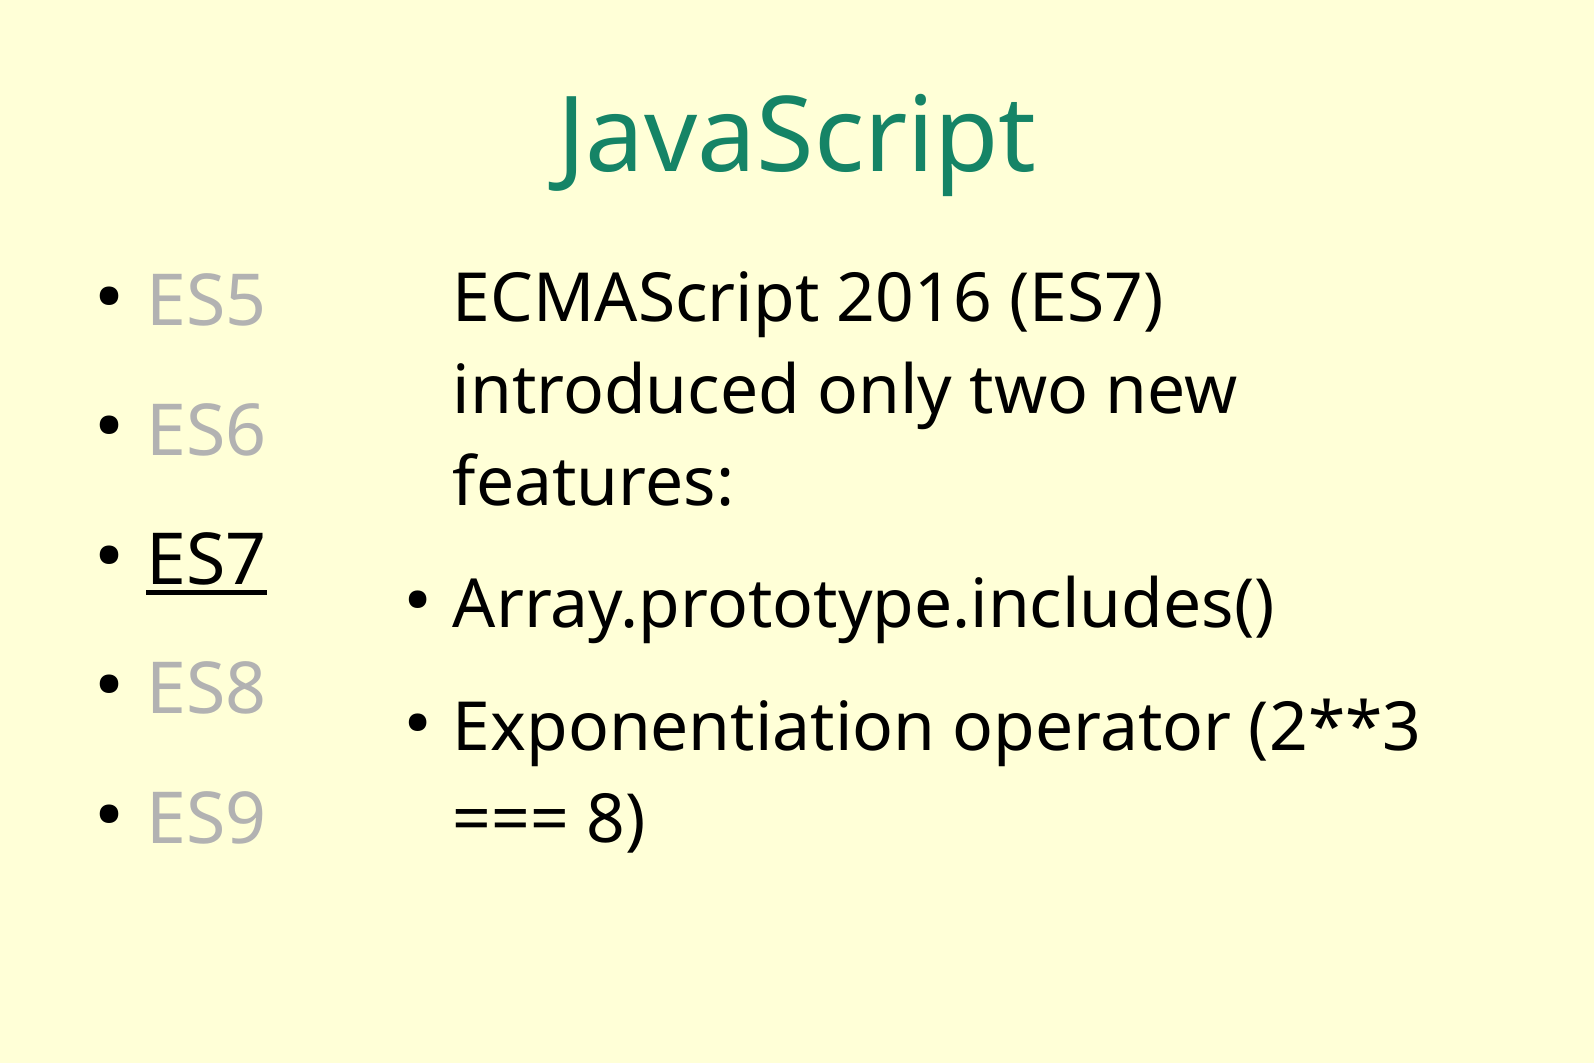

# JavaScript
ES5
ES6
ES7
ES8
ES9
ECMAScript 2016 (ES7) introduced only two new features:
Array.prototype.includes()
Exponentiation operator (2**3 === 8)